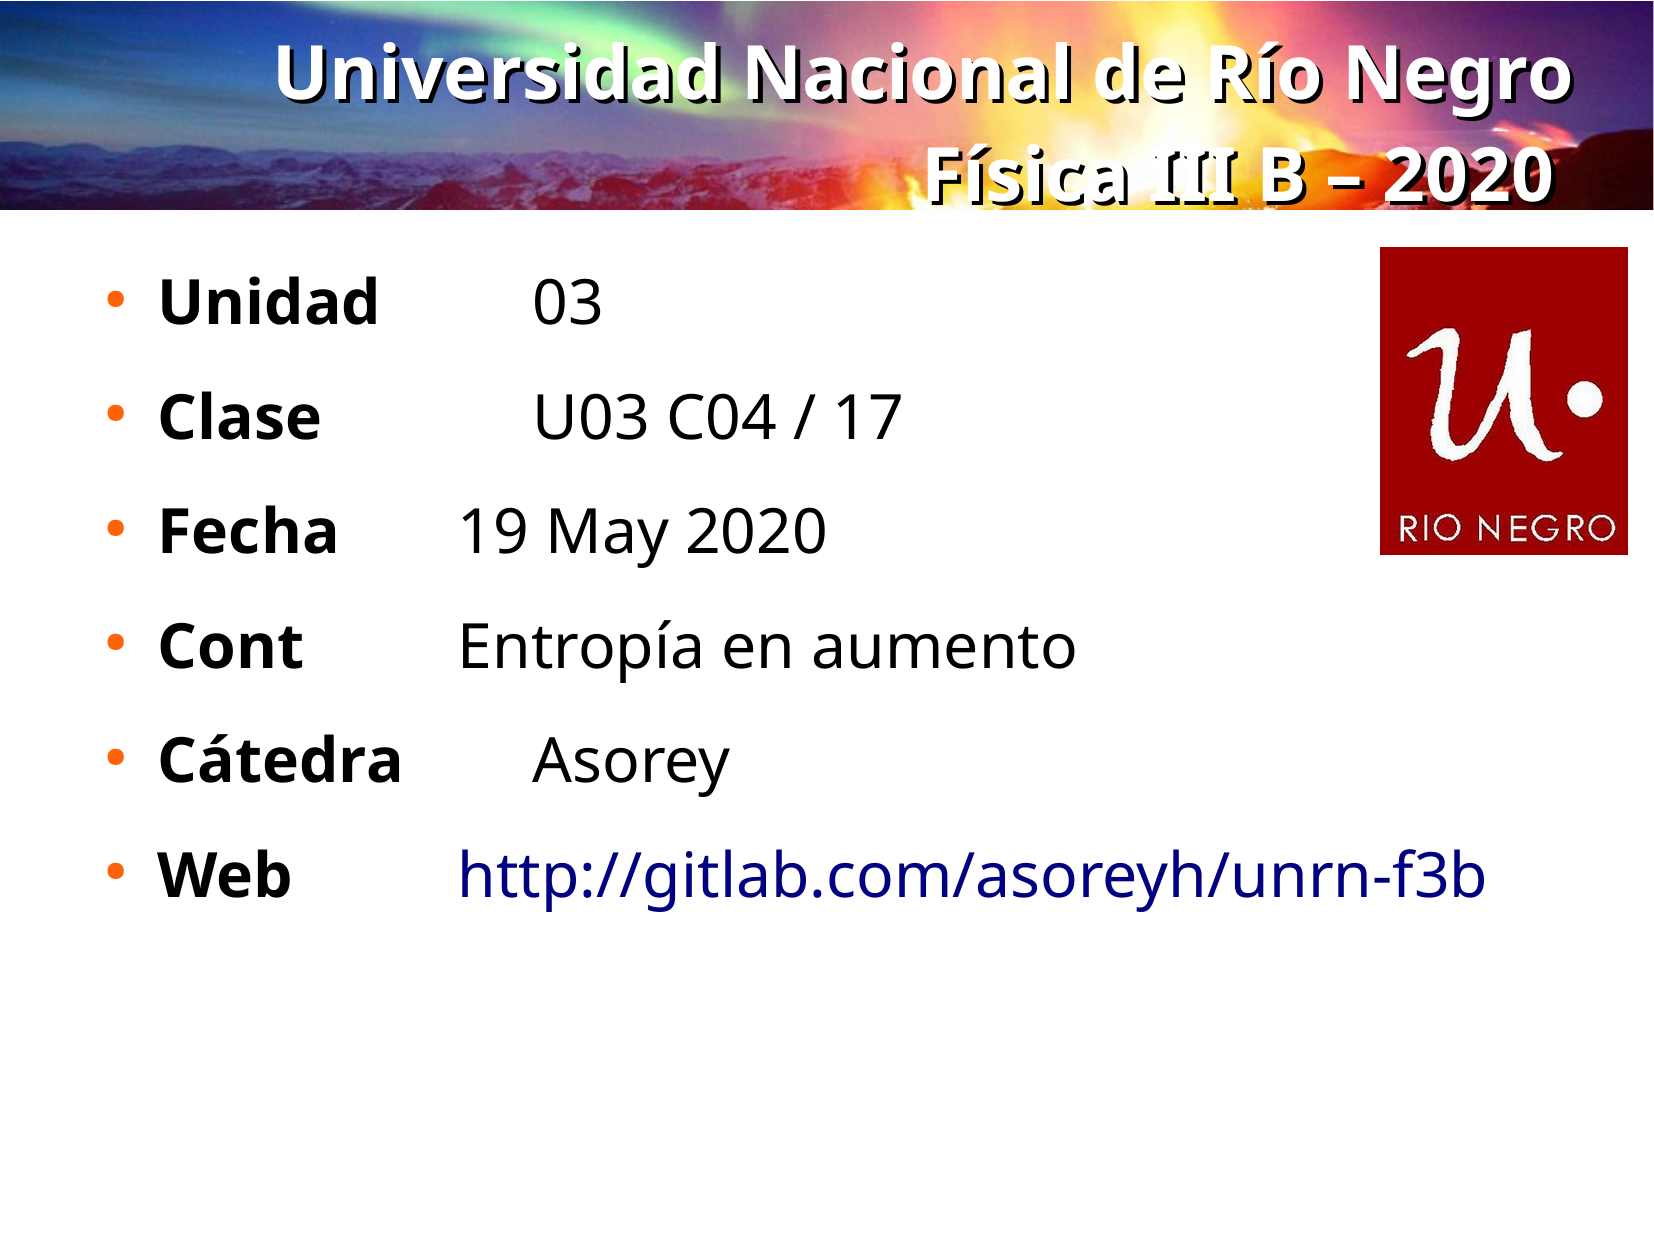

# Universidad Nacional de Río Negro Física III B – 2020
Unidad 		03
Clase			U03 C04 / 17
Fecha		19 May 2020
Cont			Entropía en aumento
Cátedra		Asorey
Web			http://gitlab.com/asoreyh/unrn-f3b